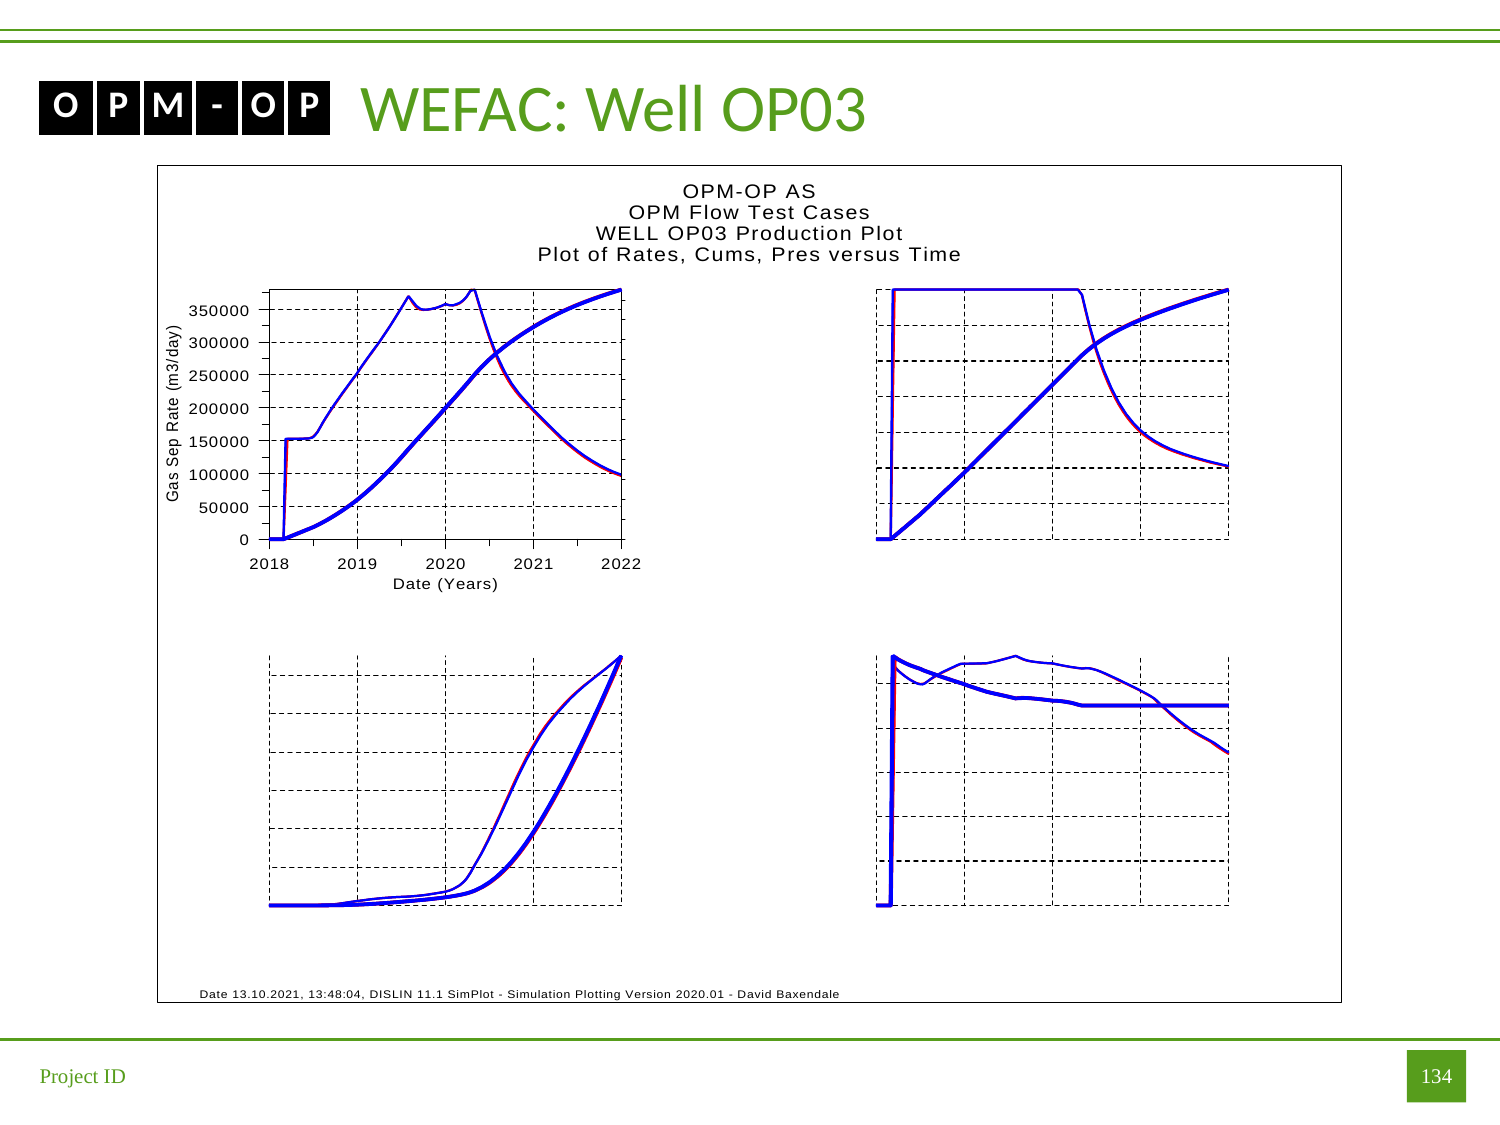

# WEFAC: well OP03
Project ID
134